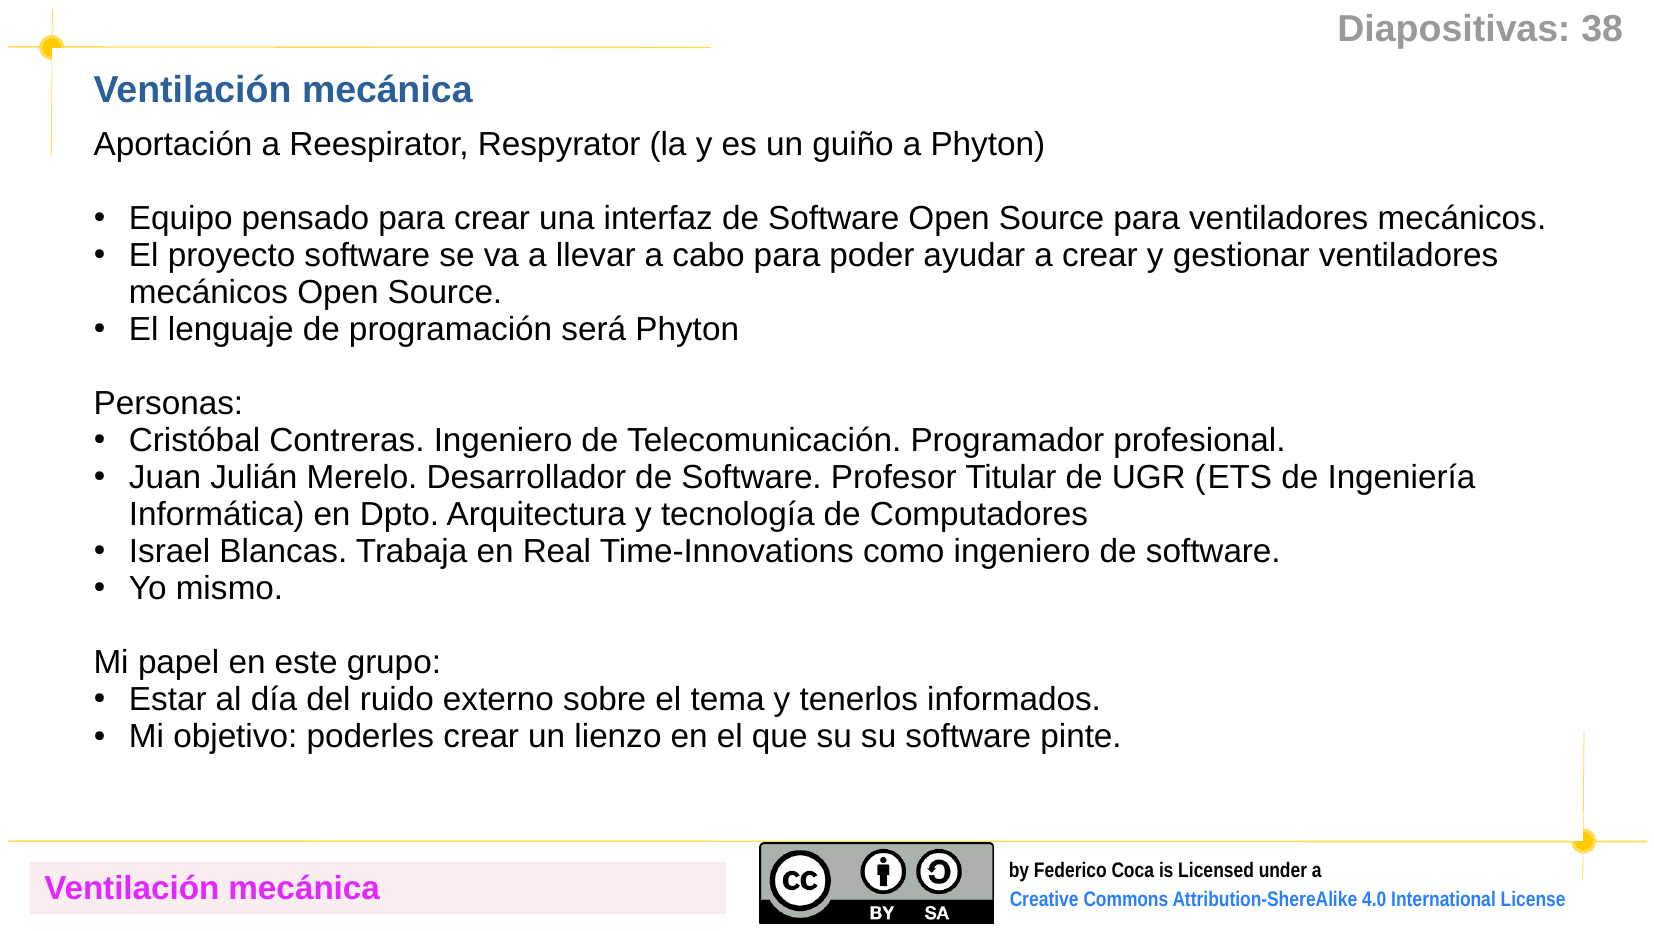

Diapositivas: 38
Ventilación mecánica
Aportación a Reespirator, Respyrator (la y es un guiño a Phyton)
Equipo pensado para crear una interfaz de Software Open Source para ventiladores mecánicos.
El proyecto software se va a llevar a cabo para poder ayudar a crear y gestionar ventiladores mecánicos Open Source.
El lenguaje de programación será Phyton
Personas:
Cristóbal Contreras. Ingeniero de Telecomunicación. Programador profesional.
Juan Julián Merelo. Desarrollador de Software. Profesor Titular de UGR (ETS de Ingeniería Informática) en Dpto. Arquitectura y tecnología de Computadores
Israel Blancas. Trabaja en Real Time-Innovations como ingeniero de software.
Yo mismo.
Mi papel en este grupo:
Estar al día del ruido externo sobre el tema y tenerlos informados.
Mi objetivo: poderles crear un lienzo en el que su su software pinte.
Ventilación mecánica